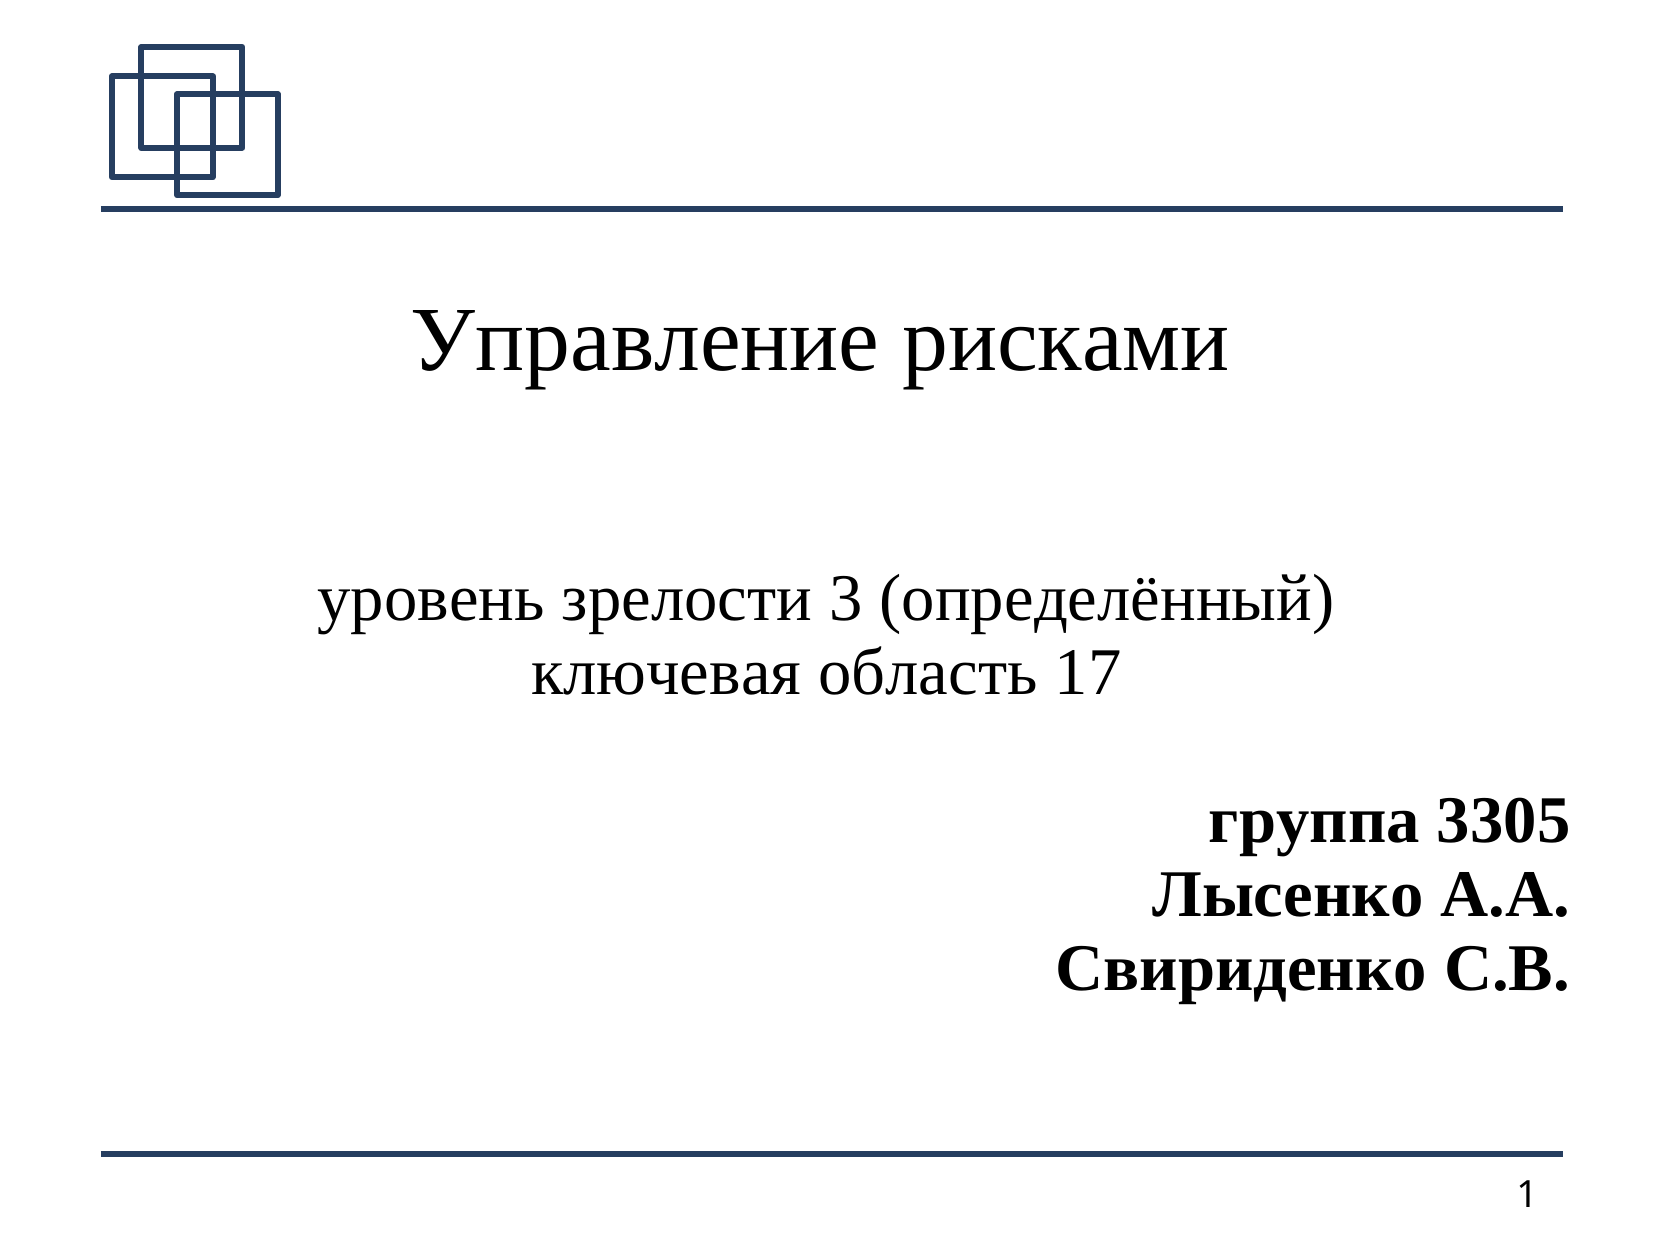

# Управление рисками
уровень зрелости 3 (определённый)
ключевая область 17
группа 3305
Лысенко А.А.
Свириденко С.В.